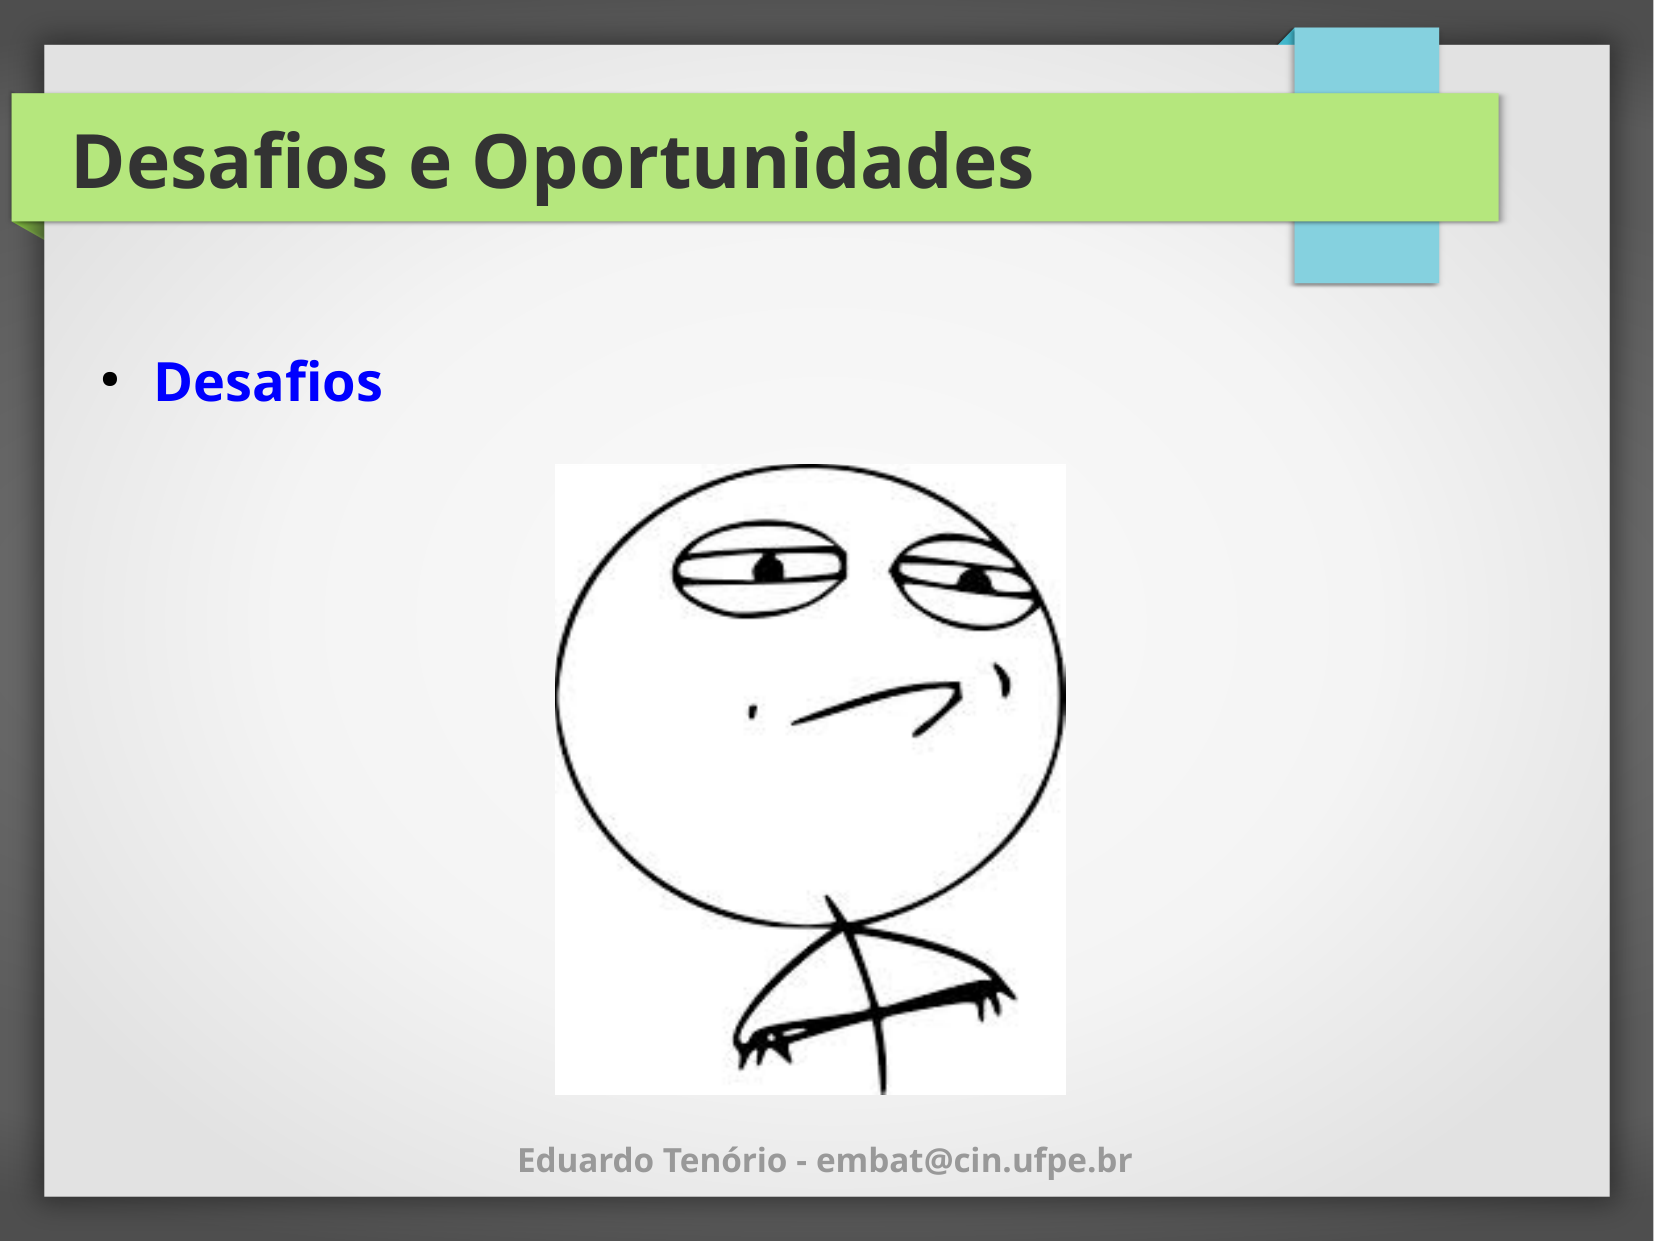

# Desafios e Oportunidades
Desafios
Eduardo Tenório - embat@cin.ufpe.br